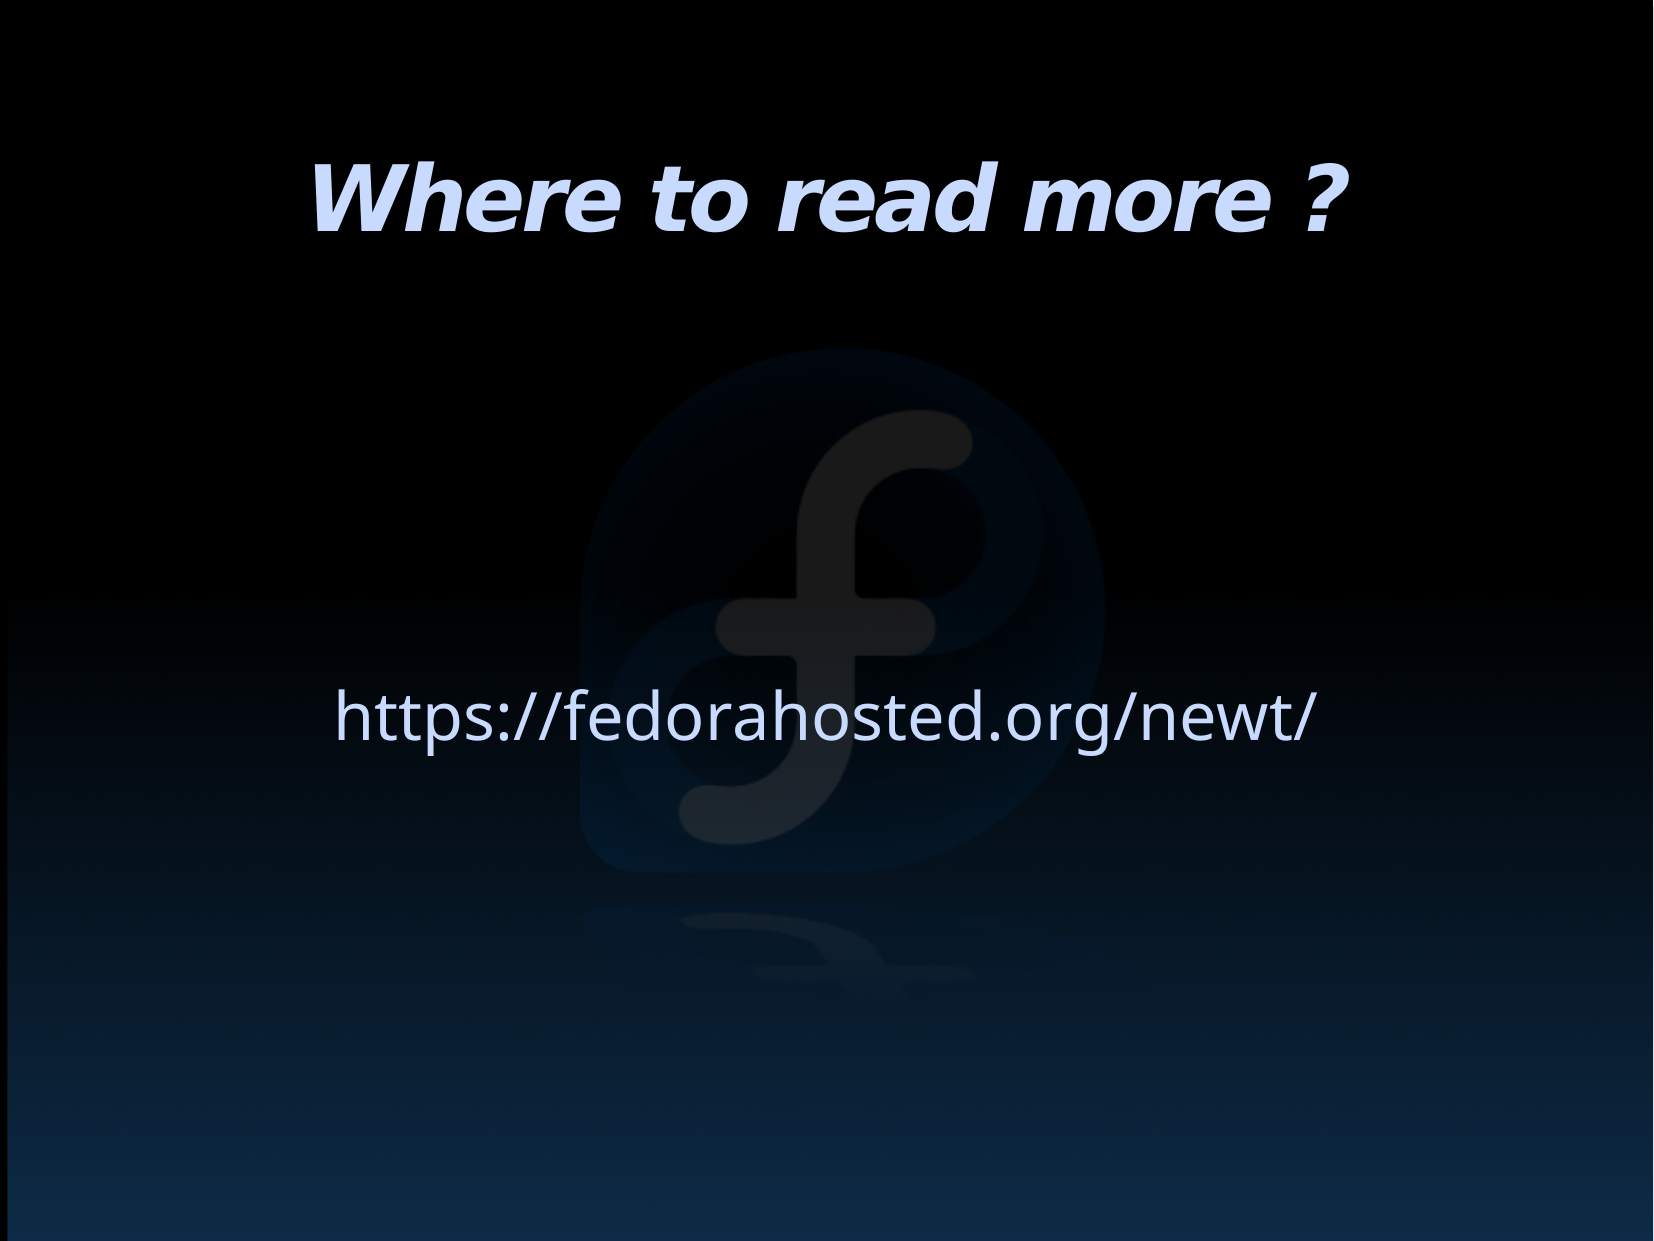

Where to read more ?
# https://fedorahosted.org/newt/